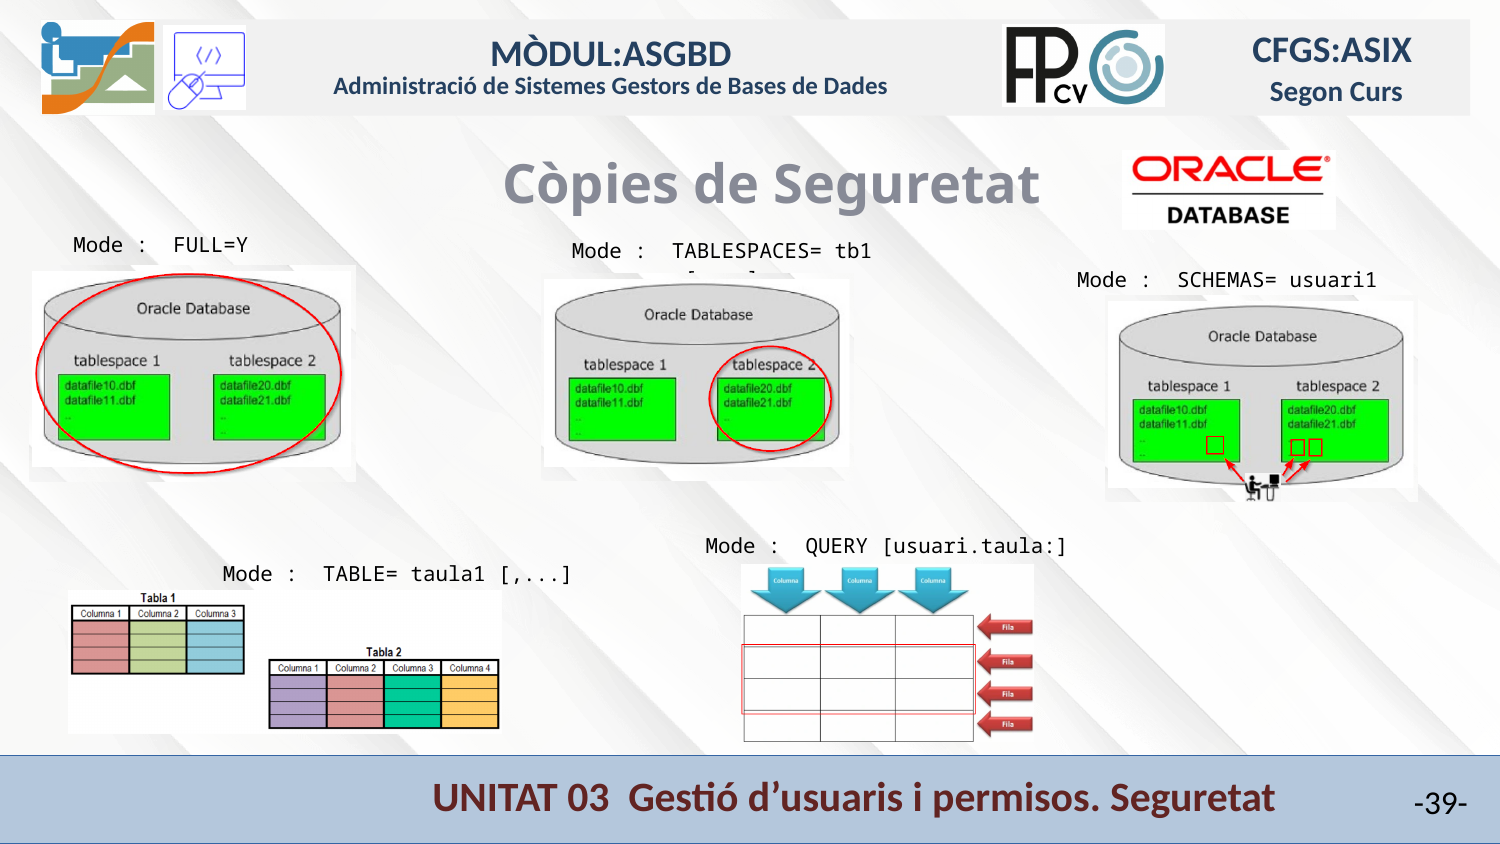

# Còpies de Seguretat
Mode : FULL=Y
Mode : TABLESPACES= tb1 [,...]
Mode : SCHEMAS= usuari1 [,...]
Mode : QUERY [usuari.taula:] WHERE ....
Mode : TABLE= taula1 [,...]